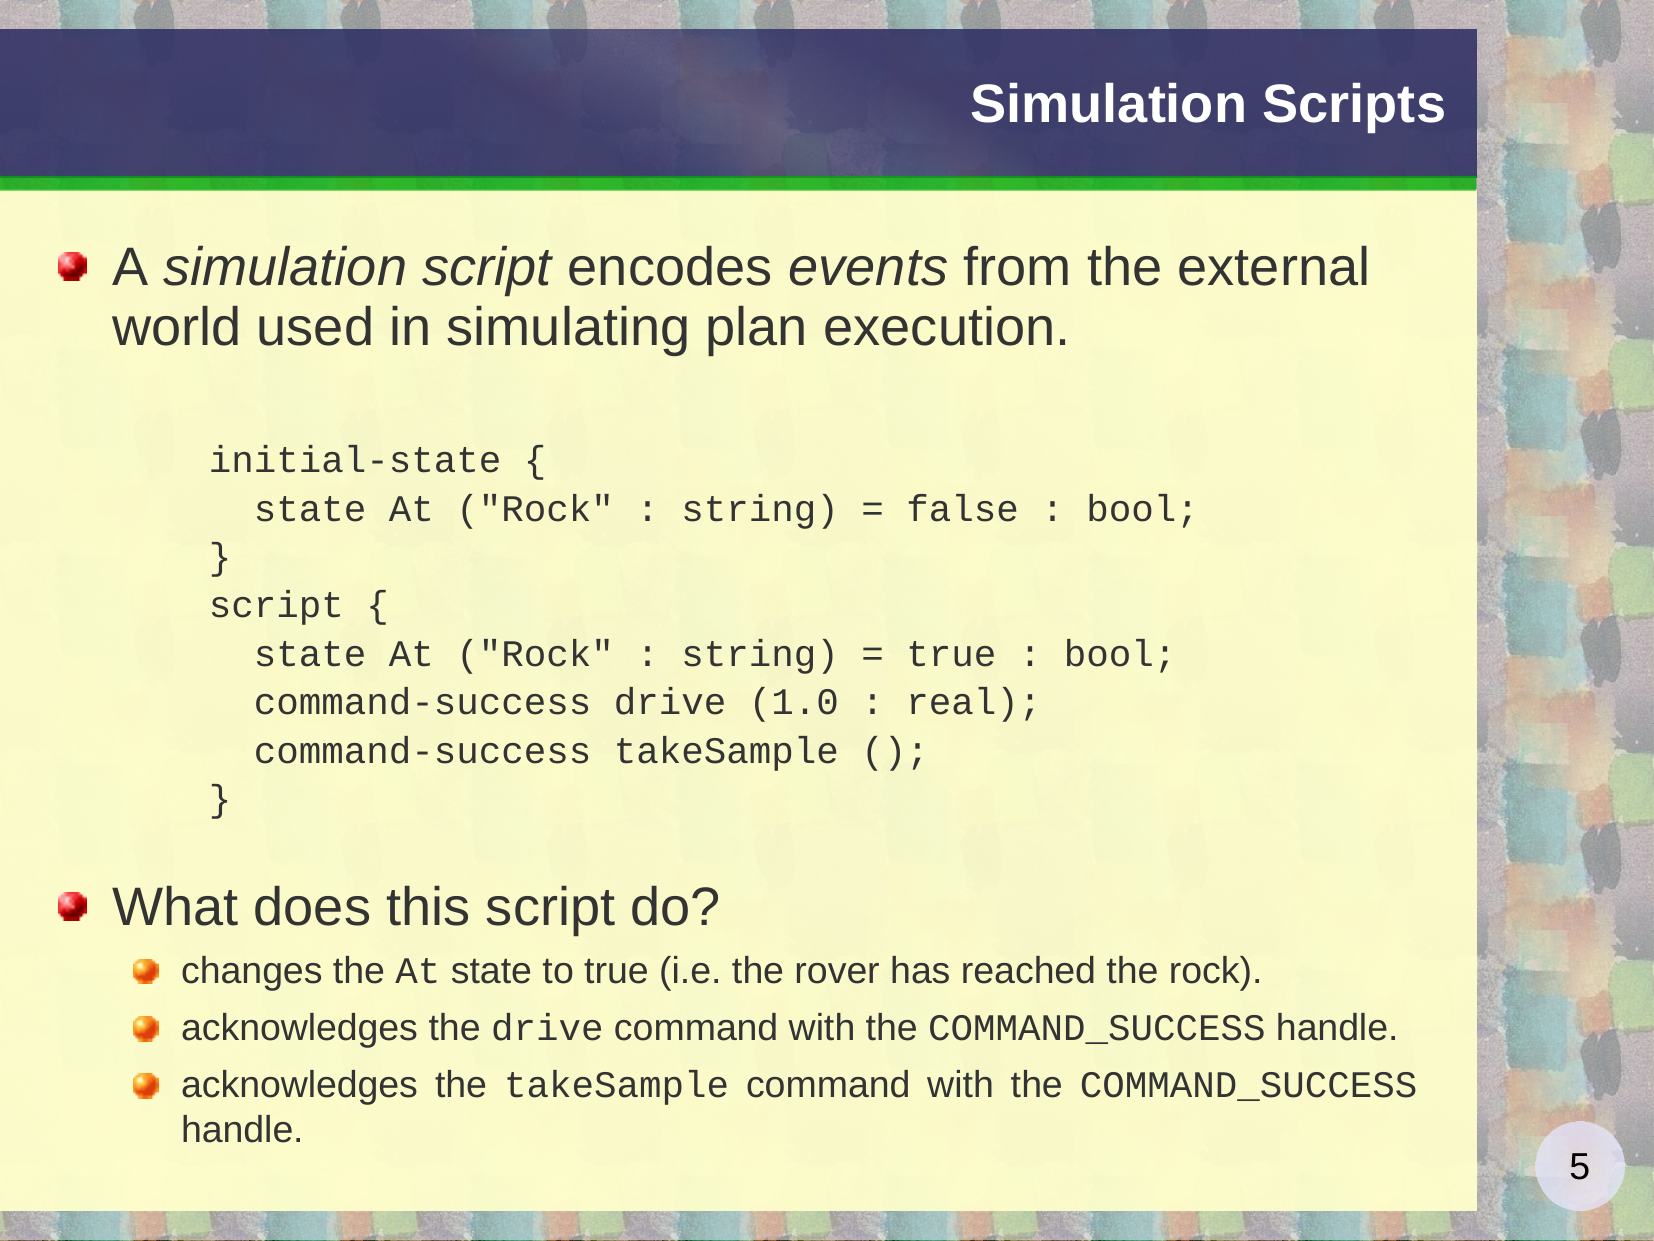

# Simulation Scripts
A simulation script encodes events from the external world used in simulating plan execution.
initial-state {
 state At ("Rock" : string) = false : bool;
}
script {
 state At ("Rock" : string) = true : bool;
 command-success drive (1.0 : real);
 command-success takeSample ();
}
What does this script do?
changes the At state to true (i.e. the rover has reached the rock).
acknowledges the drive command with the COMMAND_SUCCESS handle.
acknowledges the takeSample command with the COMMAND_SUCCESS handle.